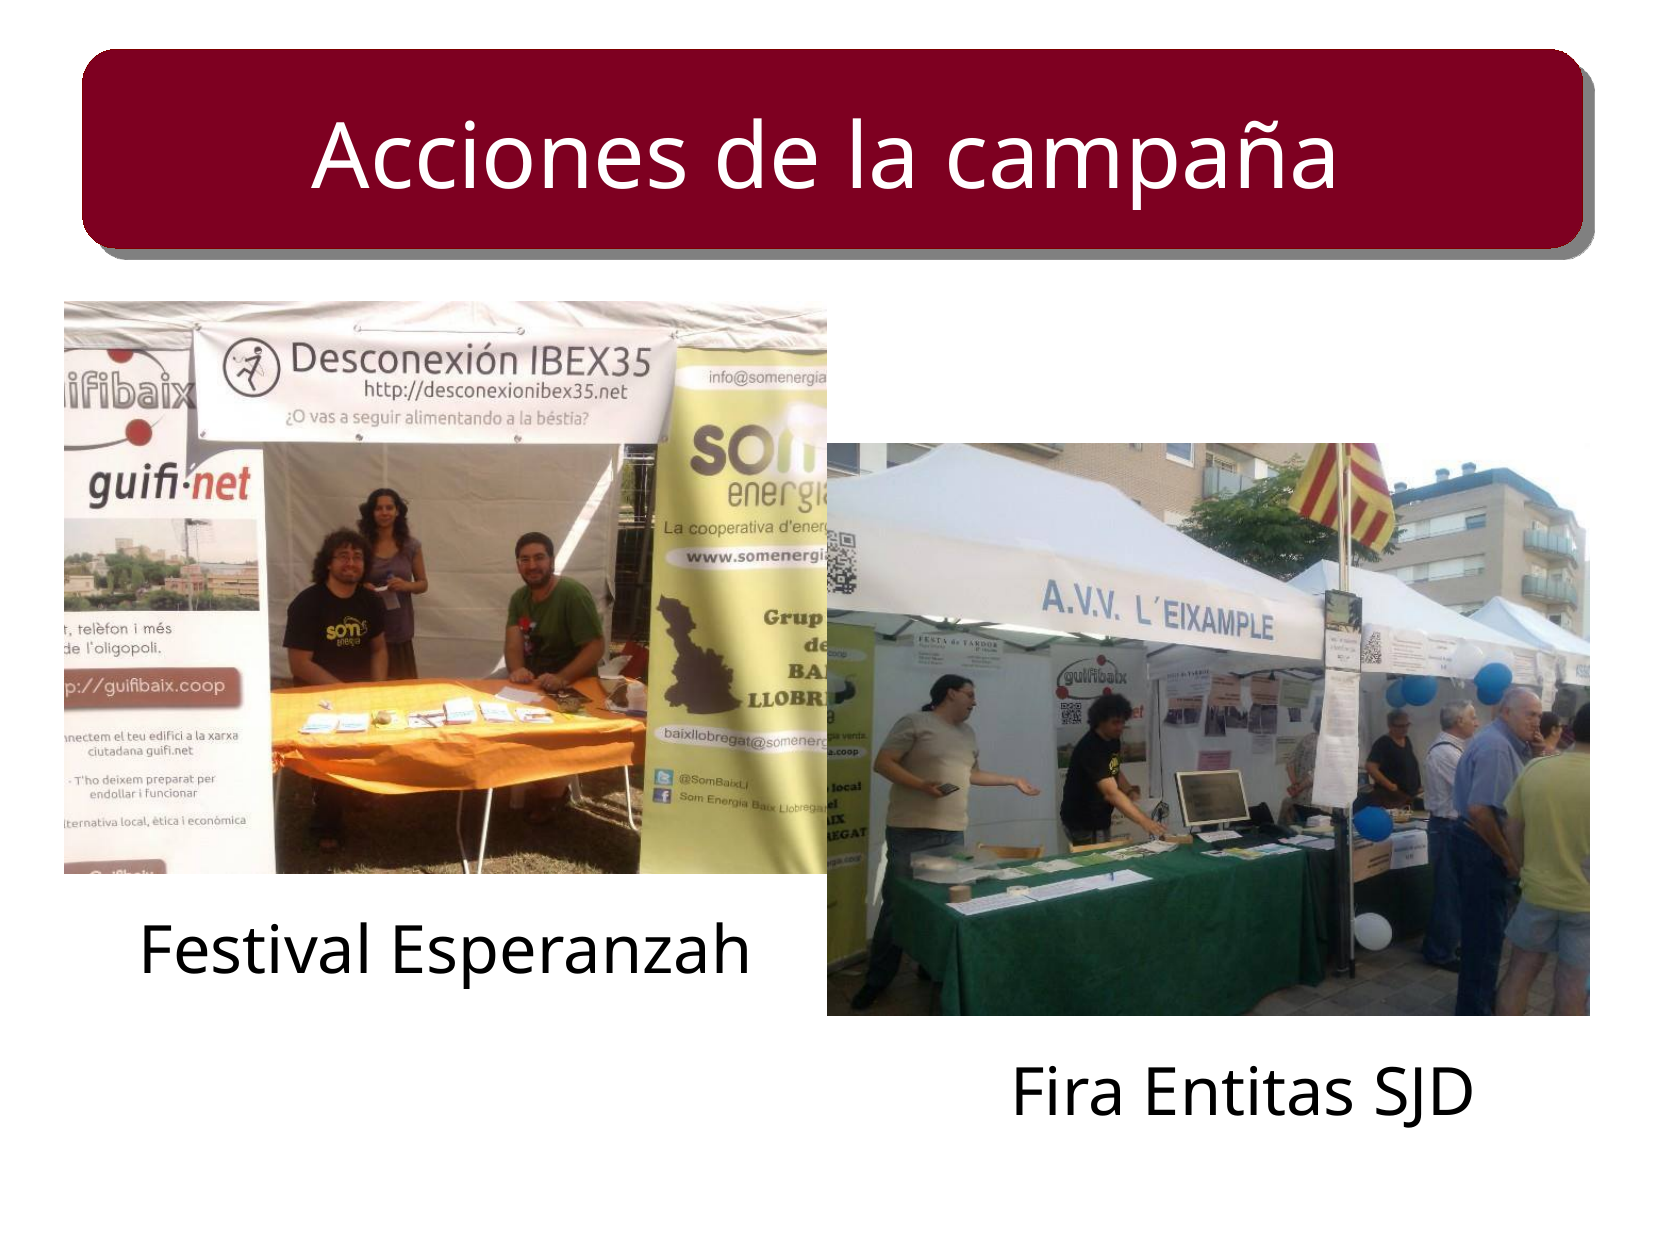

# Acciones de la campaña
Festival Esperanzah
Fira Entitas SJD